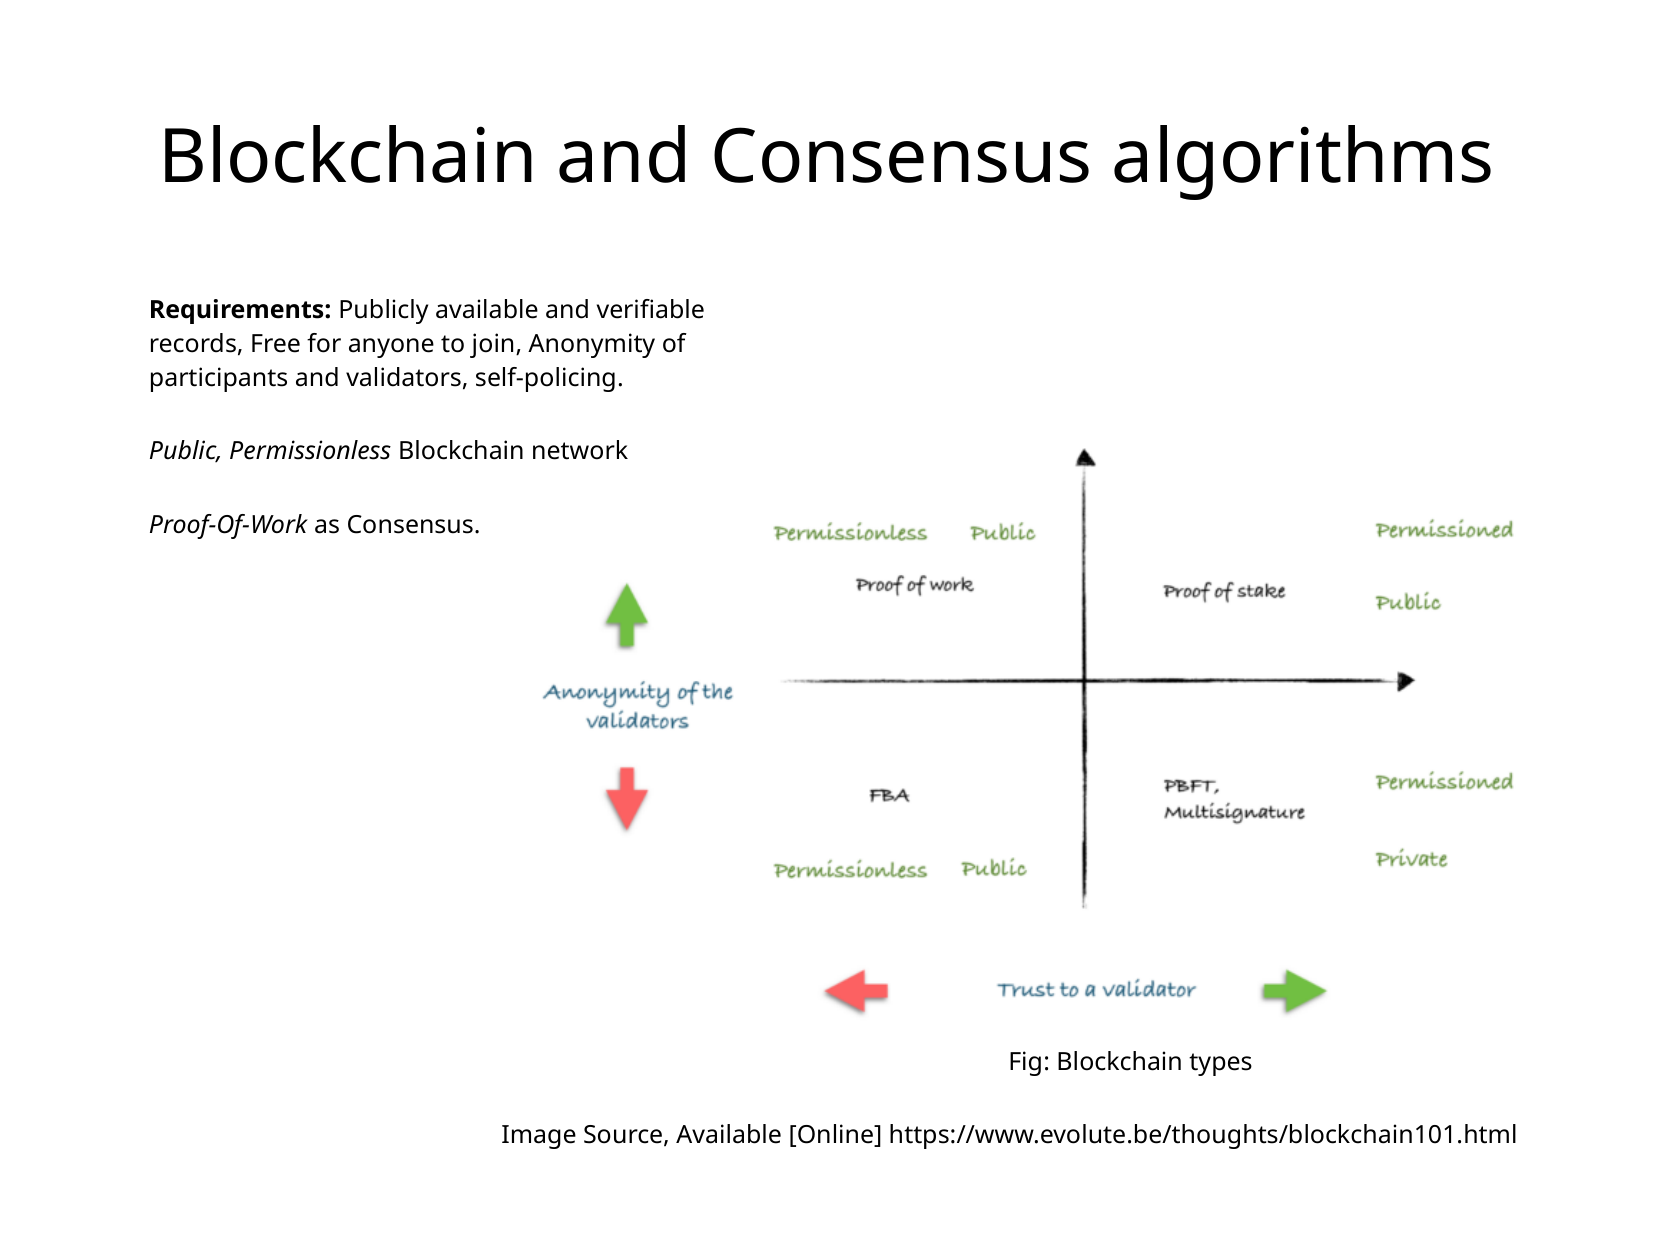

# Blockchain and Consensus algorithms
Requirements: Publicly available and verifiable records, Free for anyone to join, Anonymity of participants and validators, self-policing.
Public, Permissionless Blockchain network
Proof-Of-Work as Consensus.
 Fig: Blockchain types
Image Source, Available [Online] https://www.evolute.be/thoughts/blockchain101.html